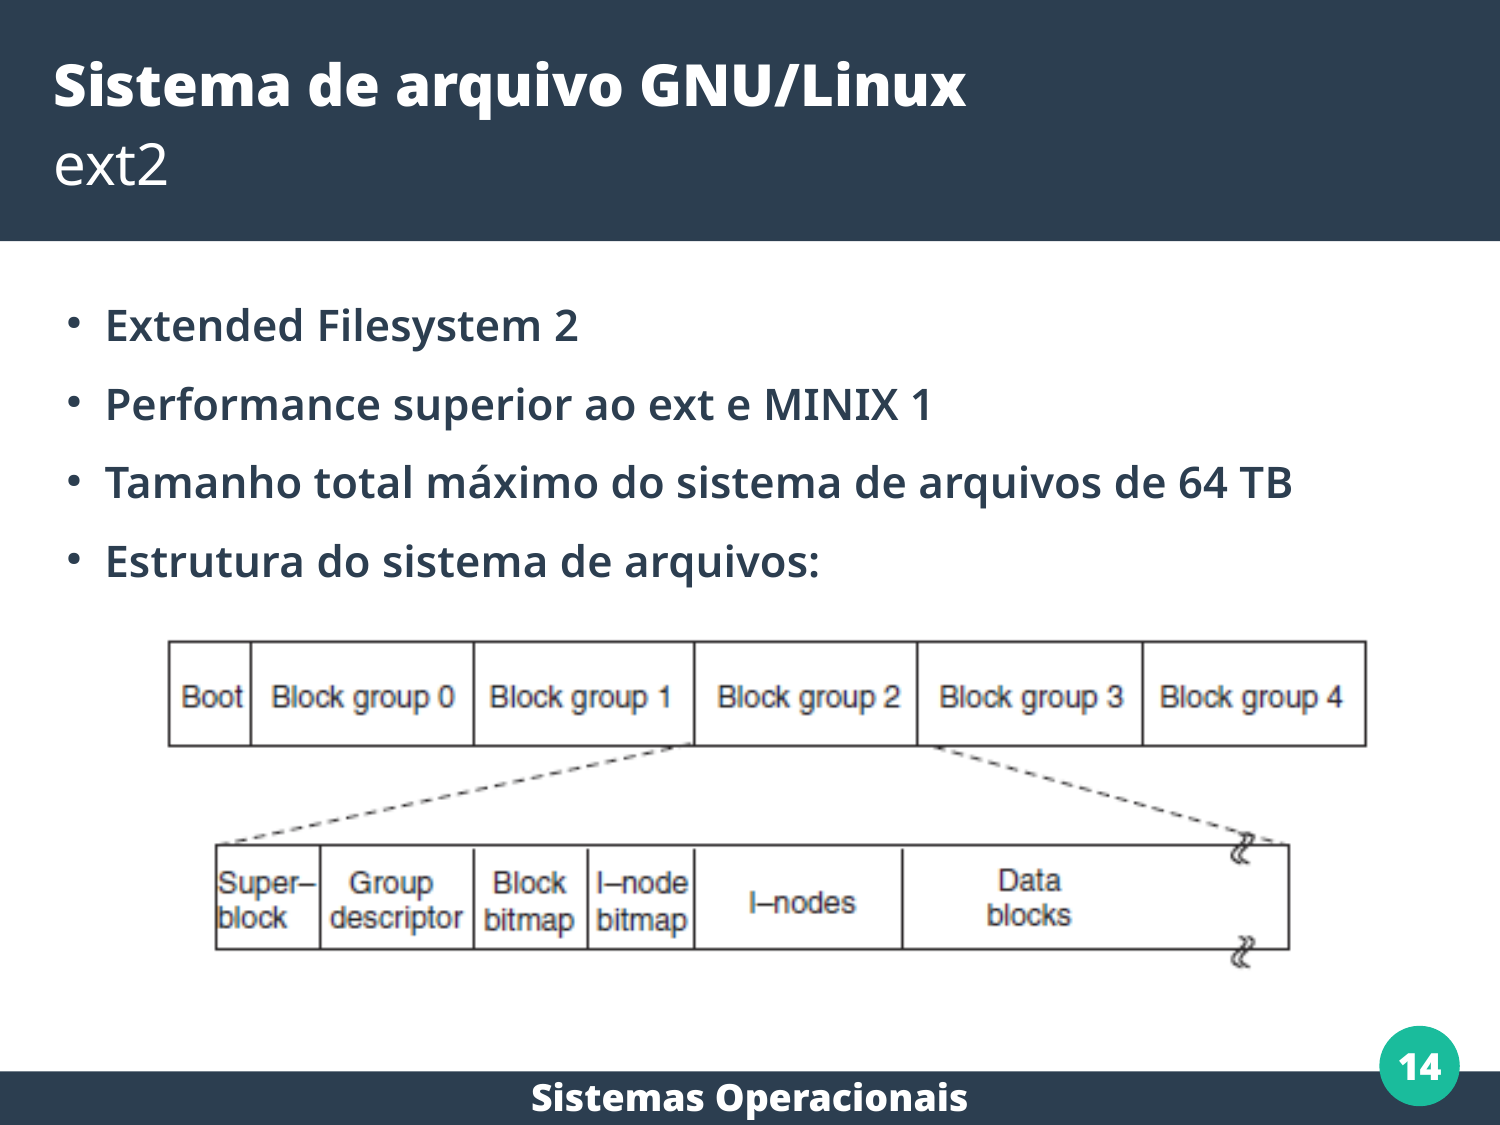

# Sistema de arquivo GNU/Linux ext2
Extended Filesystem 2
Performance superior ao ext e MINIX 1
Tamanho total máximo do sistema de arquivos de 64 TB
Estrutura do sistema de arquivos:
14
Sistemas Operacionais